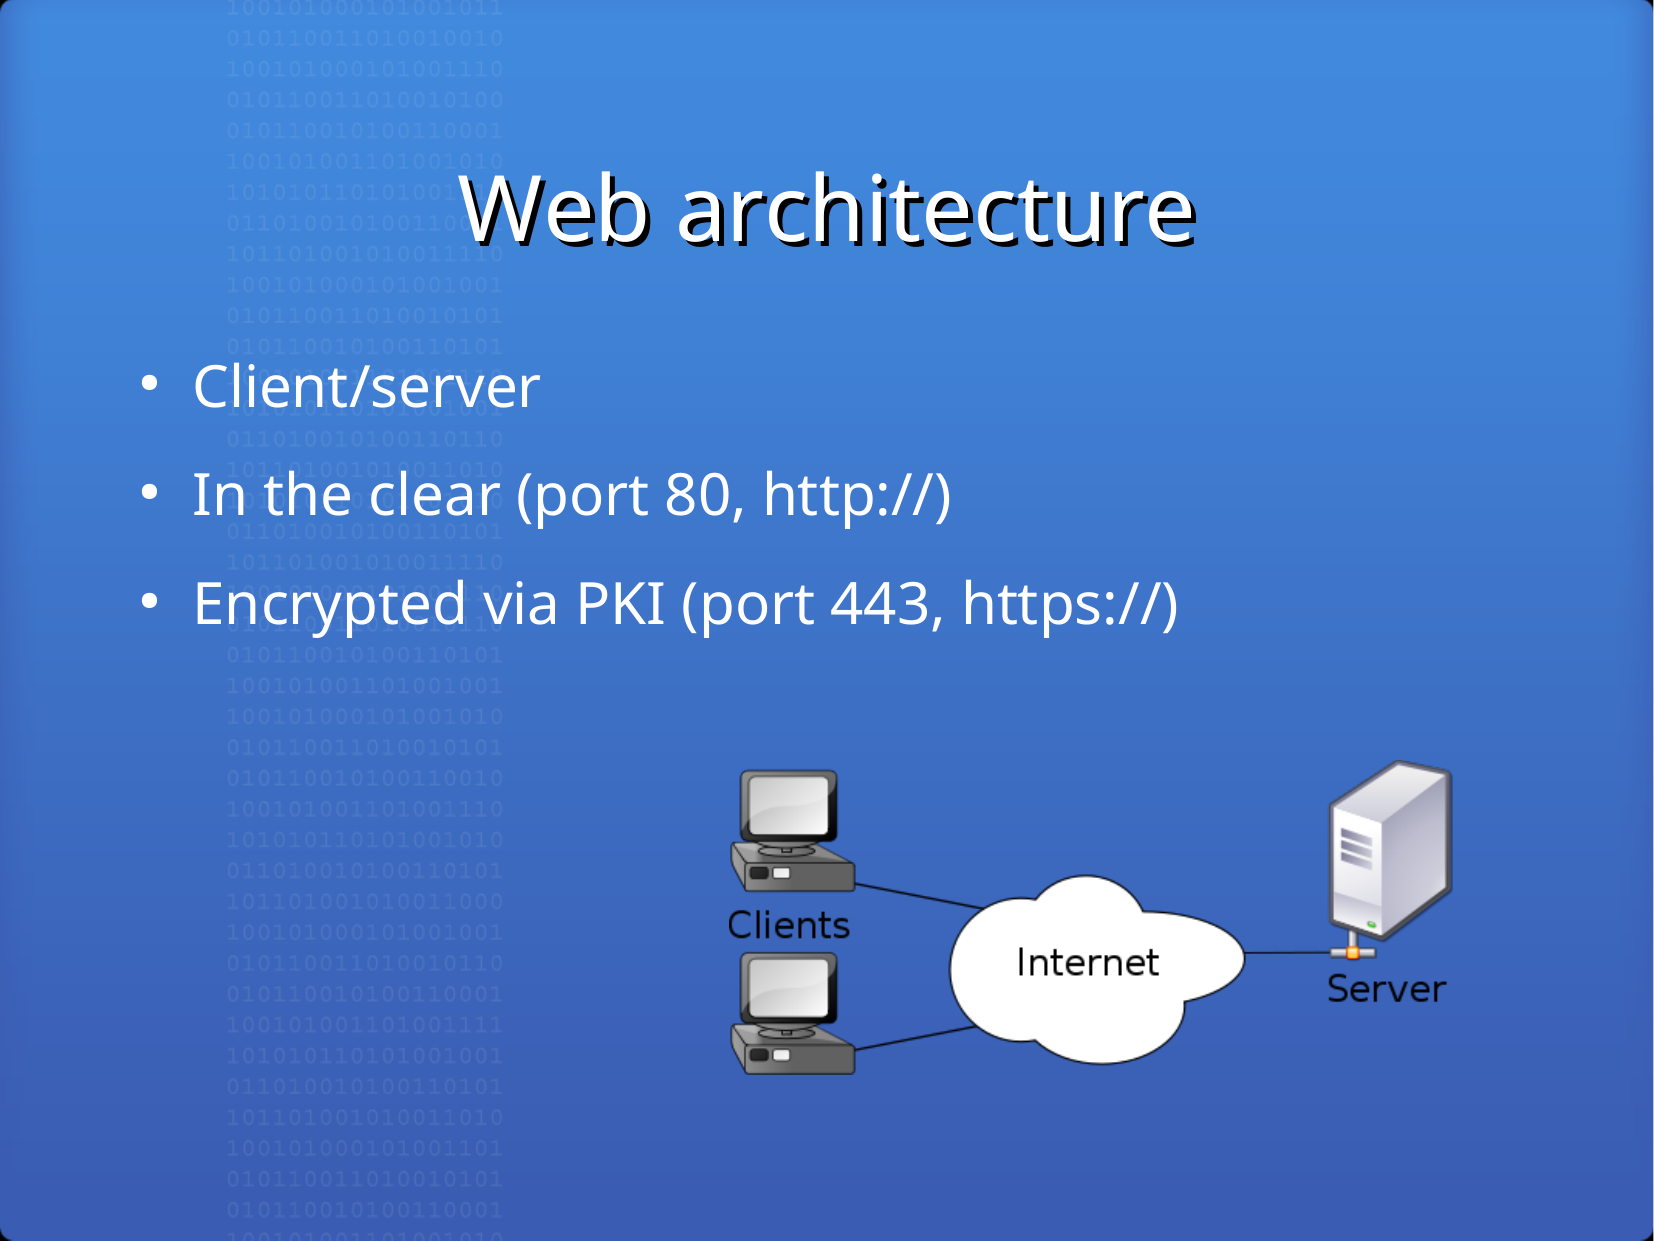

# Web architecture
Client/server
In the clear (port 80, http://)
Encrypted via PKI (port 443, https://)